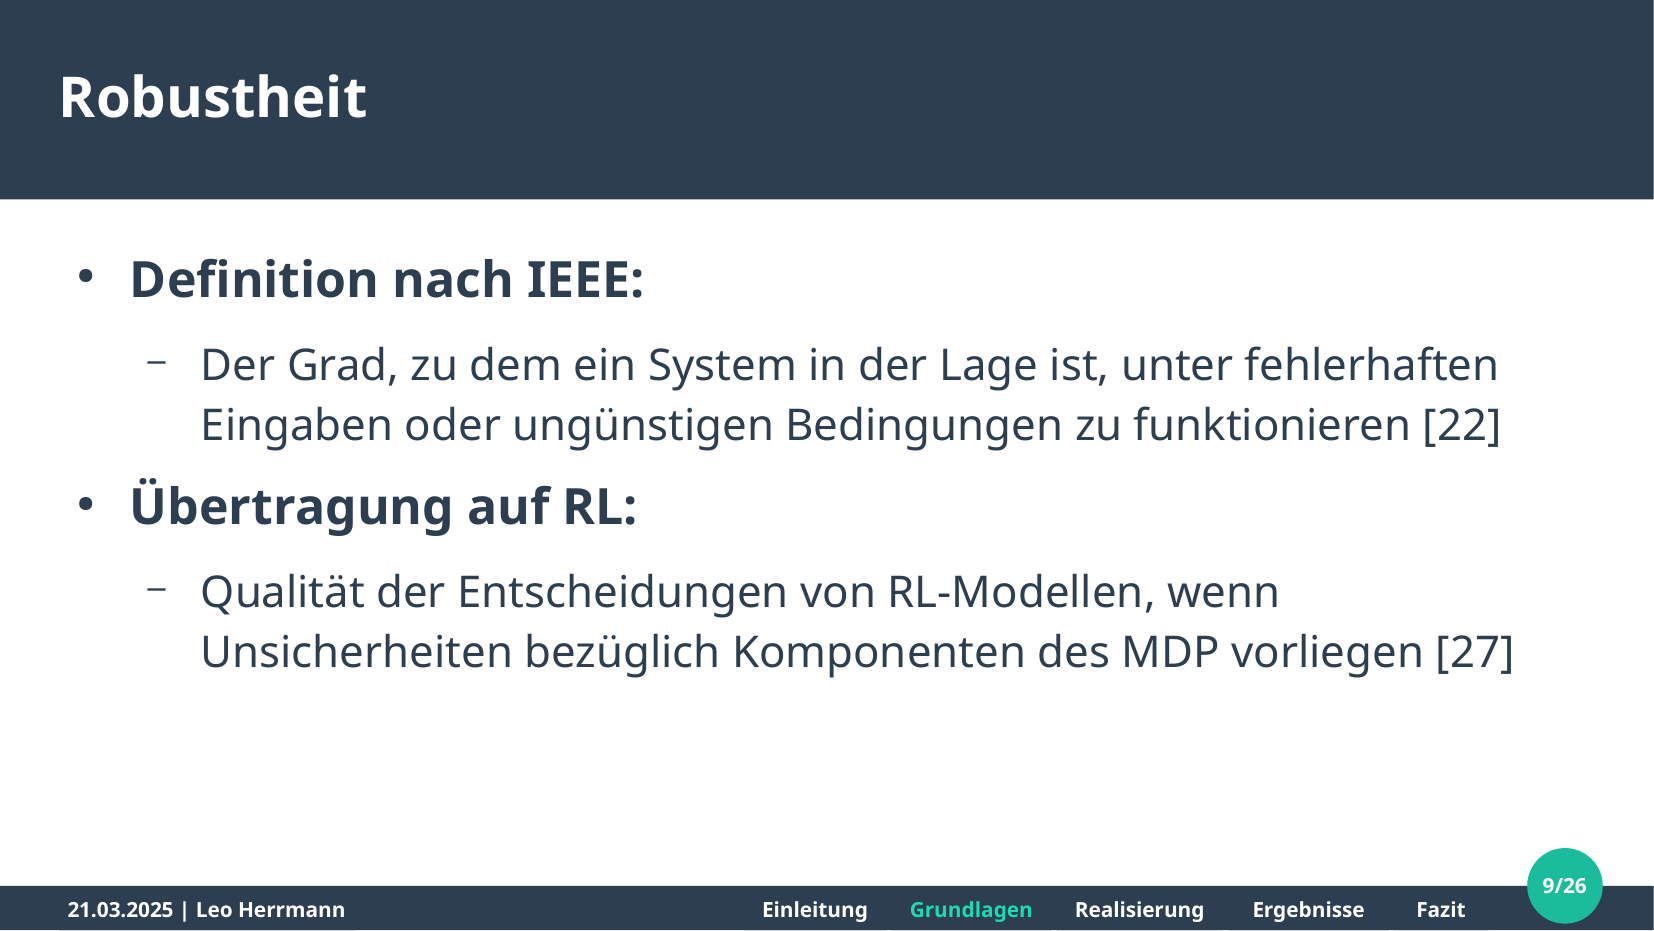

# Robustheit
Definition nach IEEE:
Der Grad, zu dem ein System in der Lage ist, unter fehlerhaften Eingaben oder ungünstigen Bedingungen zu funktionieren [22]
Übertragung auf RL:
Qualität der Entscheidungen von RL-Modellen, wenn Unsicherheiten bezüglich Komponenten des MDP vorliegen [27]
Einleitung
Grundlagen
Realisierung
Ergebnisse
Fazit